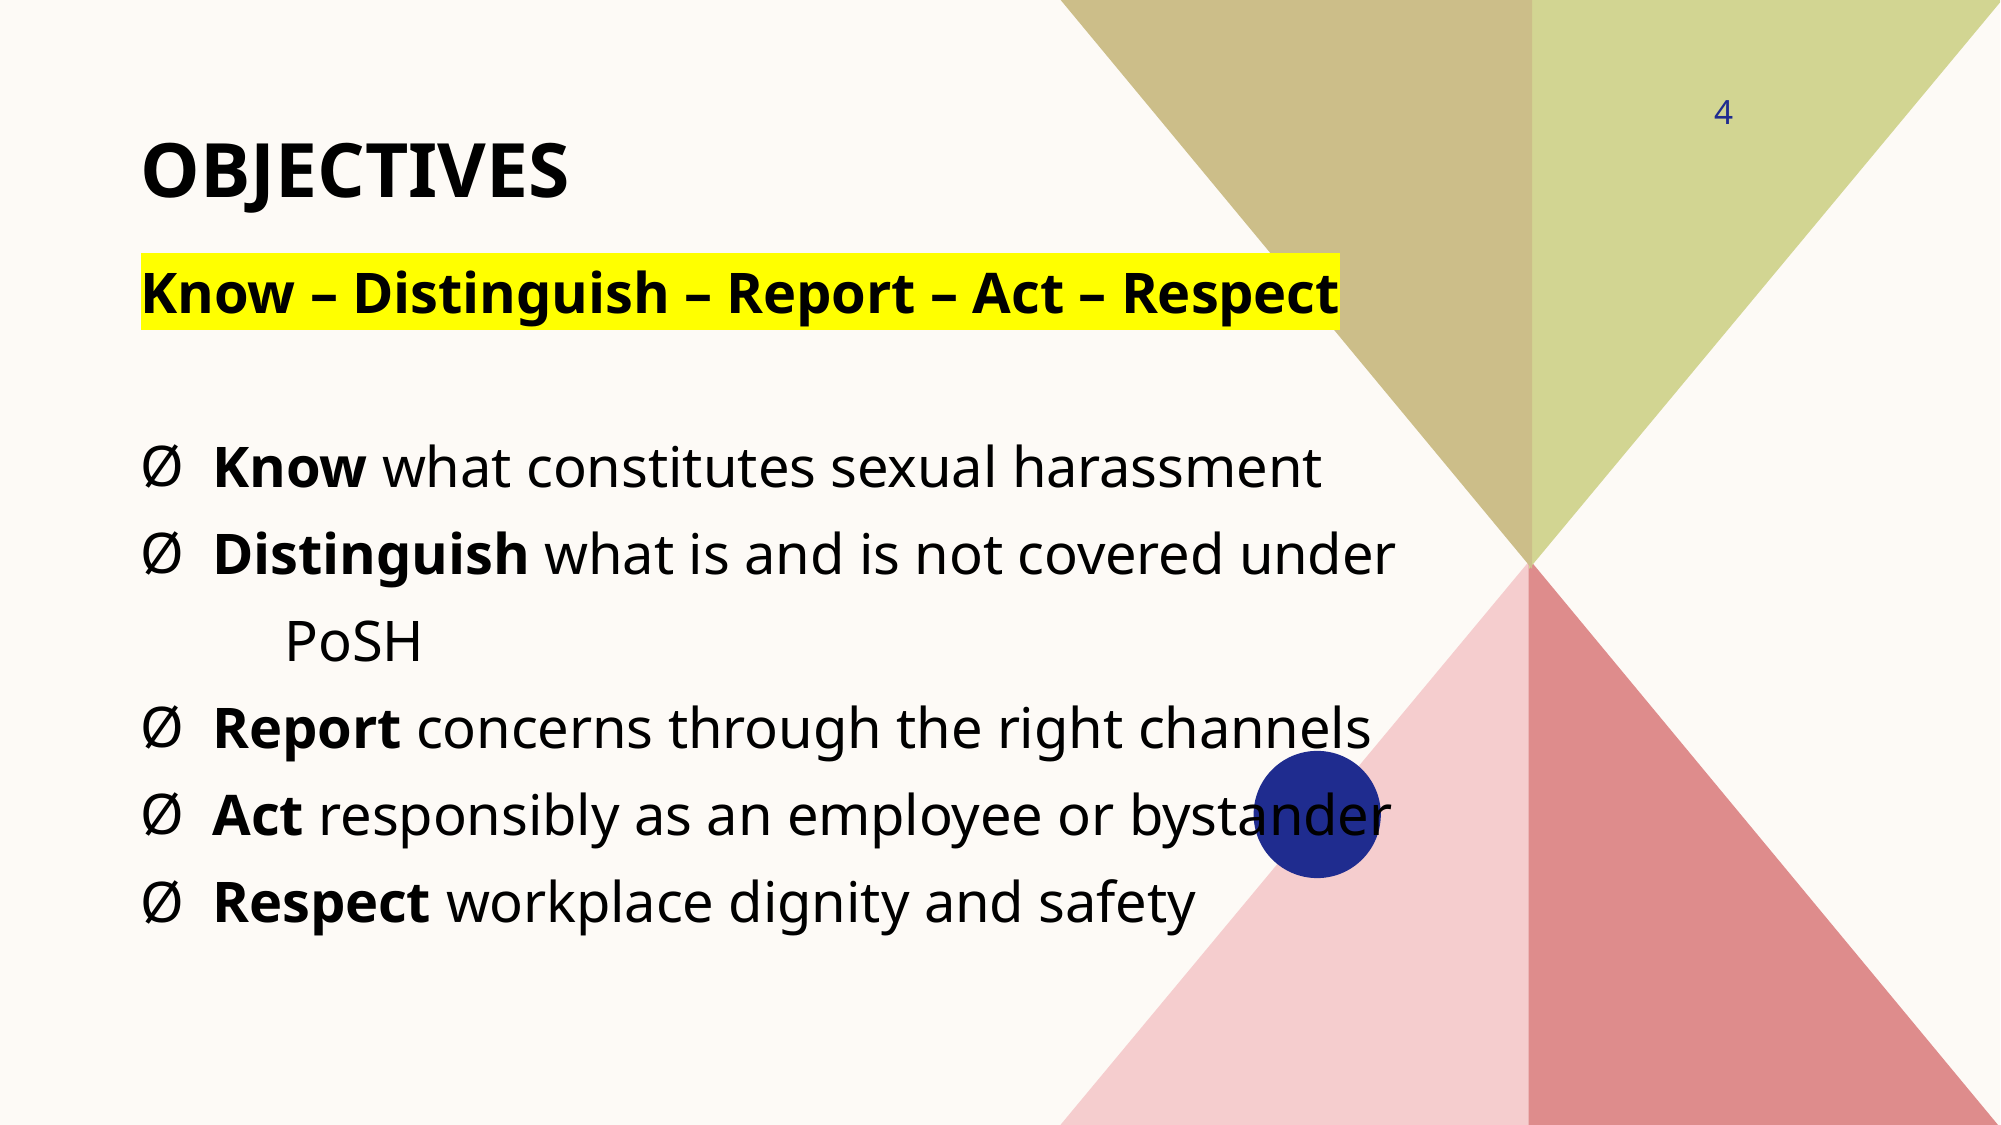

# Objectives
Know – Distinguish – Report – Act – Respect
Know what constitutes sexual harassment
Distinguish what is and is not covered under PoSH
Report concerns through the right channels
Act responsibly as an employee or bystander
Respect workplace dignity and safety